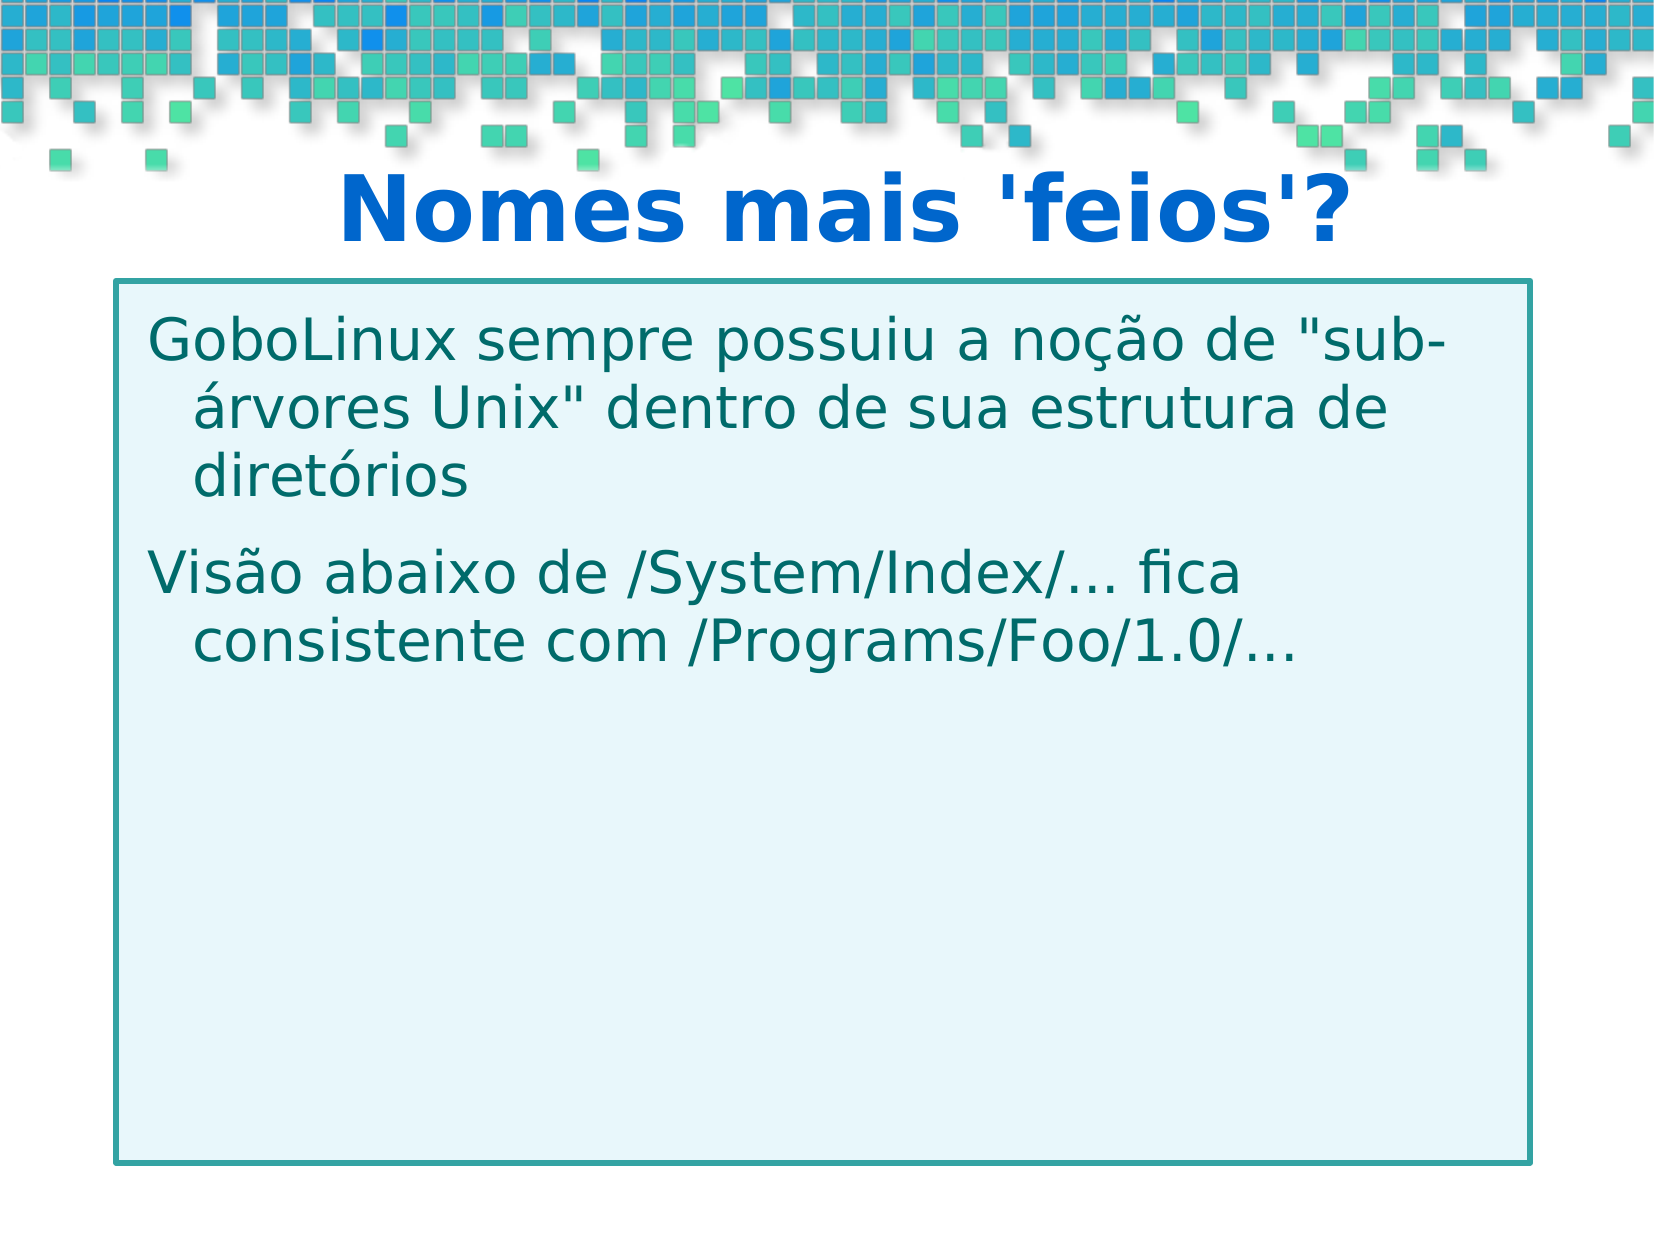

# Nomes mais 'feios'?
GoboLinux sempre possuiu a noção de "sub-árvores Unix" dentro de sua estrutura de diretórios
Visão abaixo de /System/Index/... fica consistente com /Programs/Foo/1.0/...